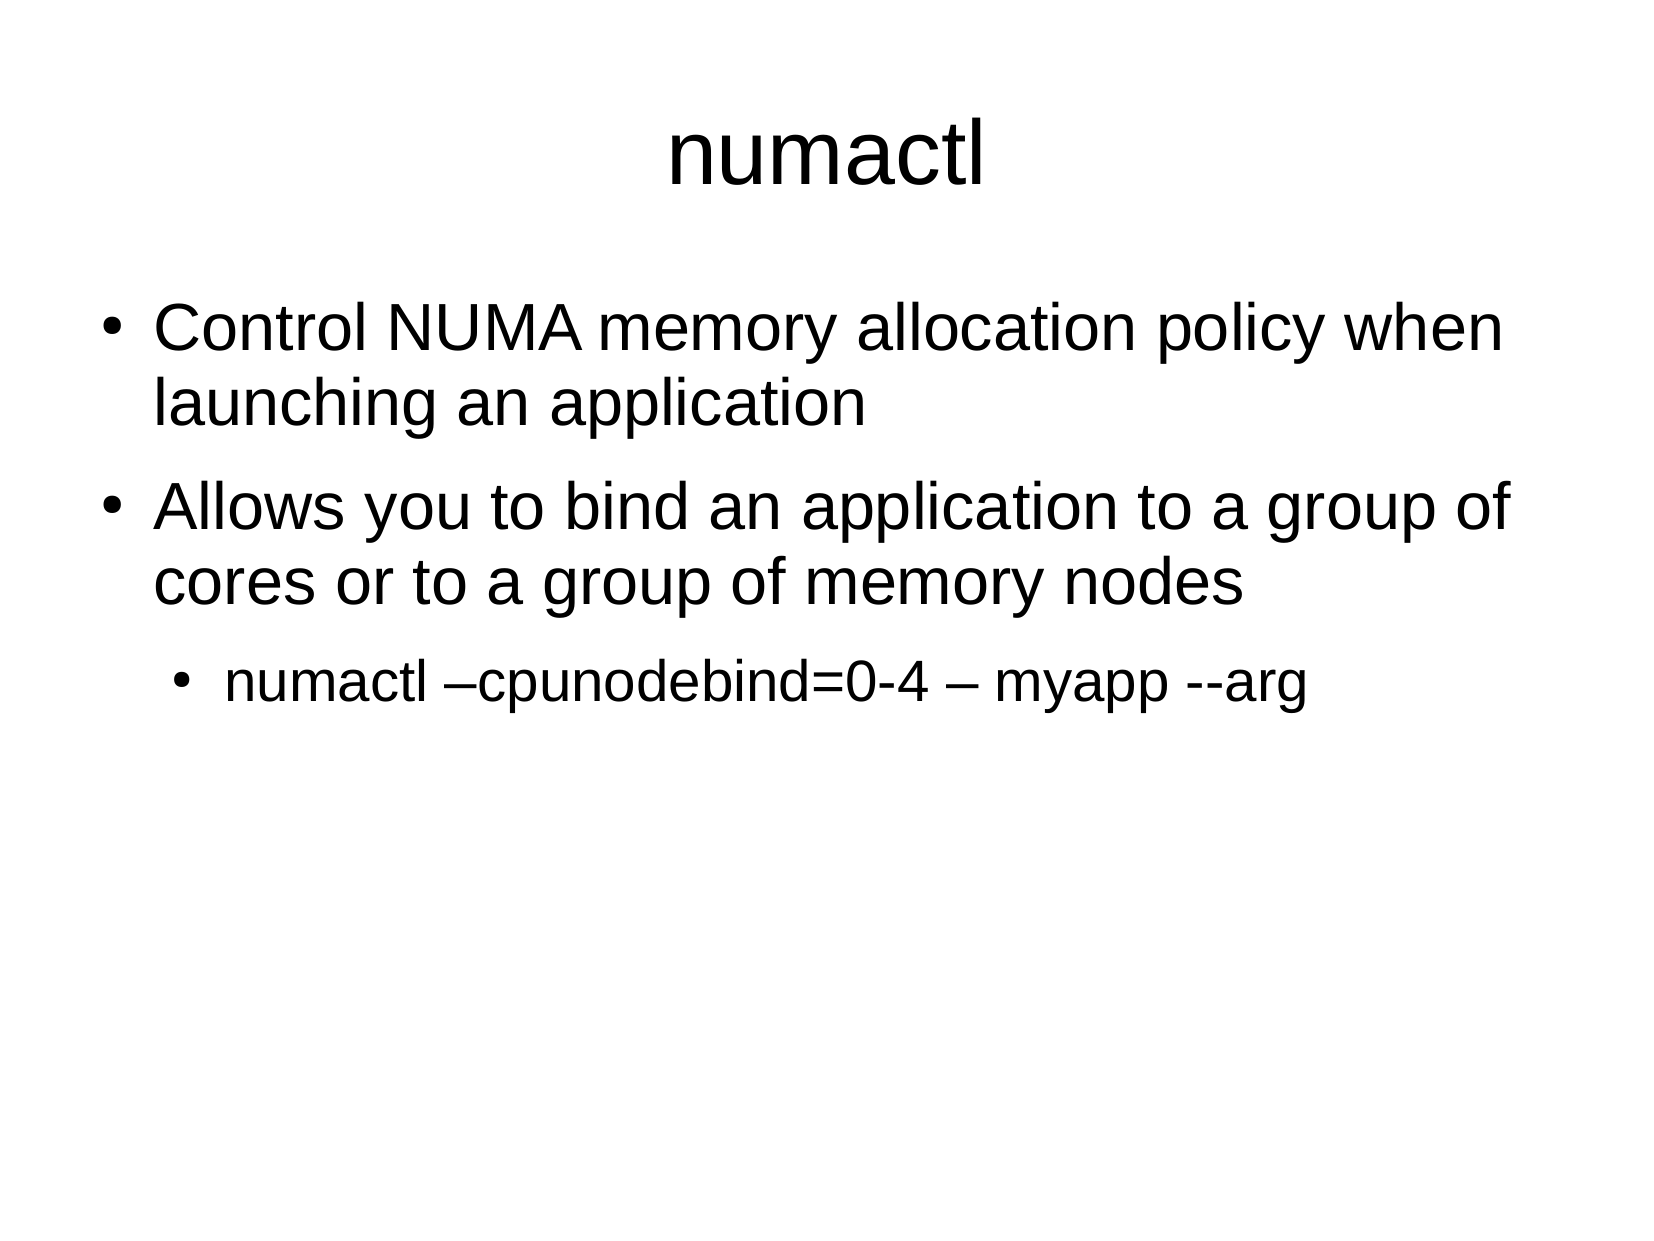

# numactl
Control NUMA memory allocation policy when launching an application
Allows you to bind an application to a group of cores or to a group of memory nodes
numactl –cpunodebind=0-4 – myapp --arg